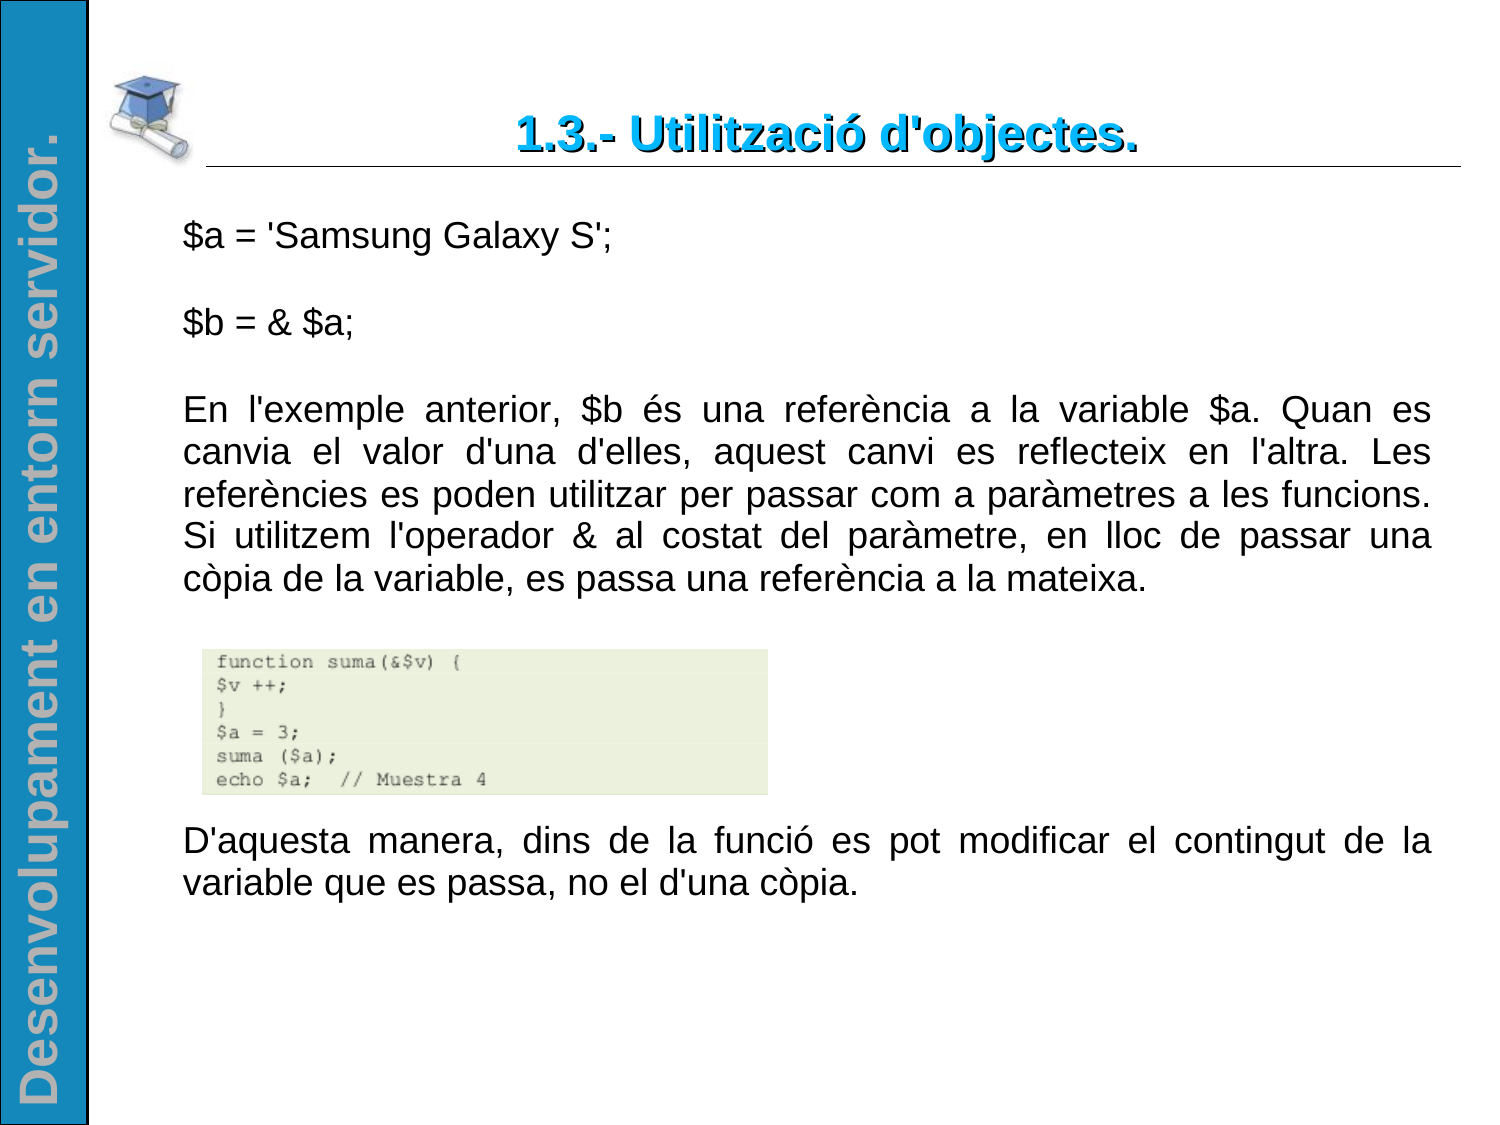

# 1.3.- Utilització d'objectes.
$a = 'Samsung Galaxy S';
$b = & $a;
En l'exemple anterior, $b és una referència a la variable $a. Quan es canvia el valor d'una d'elles, aquest canvi es reflecteix en l'altra. Les referències es poden utilitzar per passar com a paràmetres a les funcions. Si utilitzem l'operador & al costat del paràmetre, en lloc de passar una còpia de la variable, es passa una referència a la mateixa.
D'aquesta manera, dins de la funció es pot modificar el contingut de la variable que es passa, no el d'una còpia.